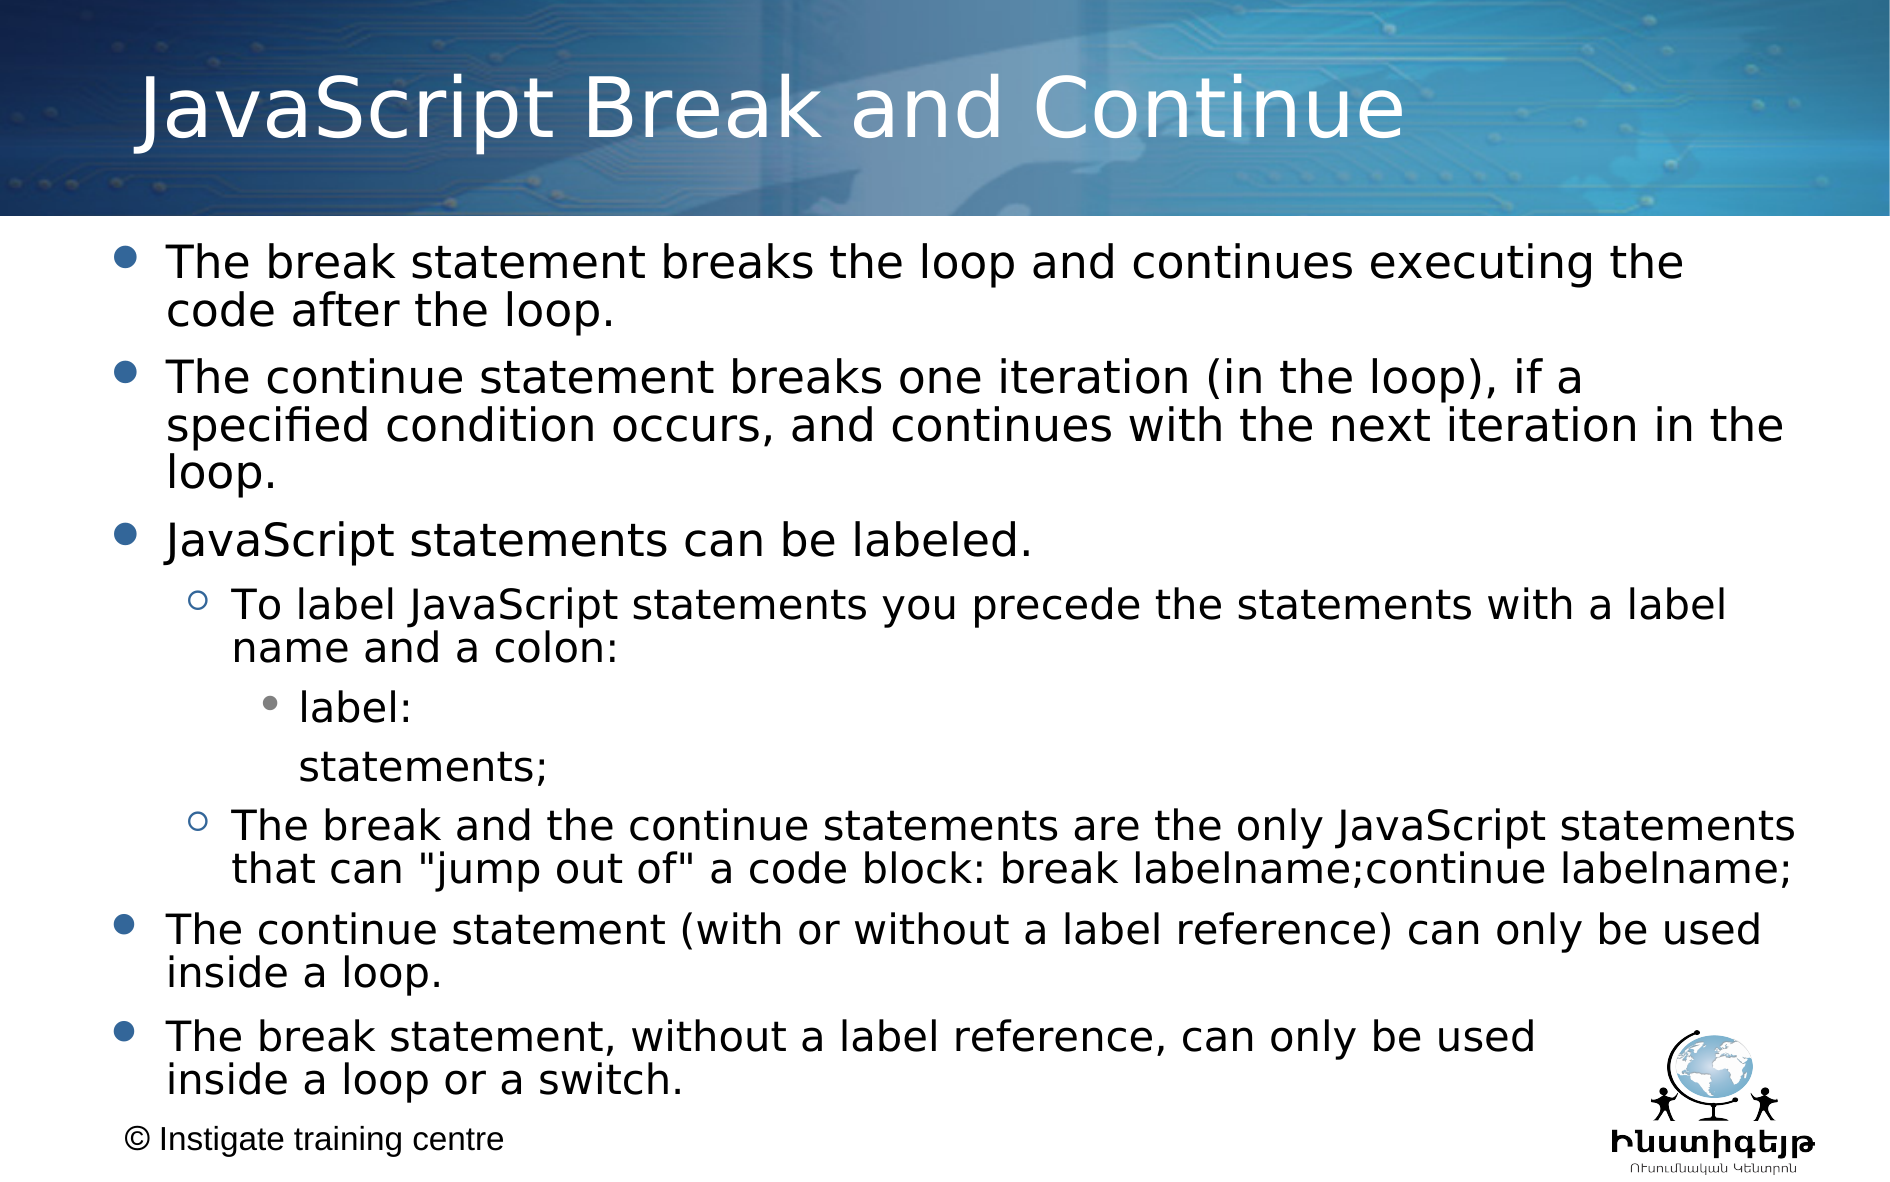

JavaScript Break and Continue
# The break statement breaks the loop and continues executing the code after the loop.
The continue statement breaks one iteration (in the loop), if a specified condition occurs, and continues with the next iteration in the loop.
JavaScript statements can be labeled.
To label JavaScript statements you precede the statements with a label name and a colon:
label:
statements;
The break and the continue statements are the only JavaScript statements that can "jump out of" a code block: break labelname;continue labelname;
The continue statement (with or without a label reference) can only be used inside a loop.
The break statement, without a label reference, can only be used
inside a loop or a switch.